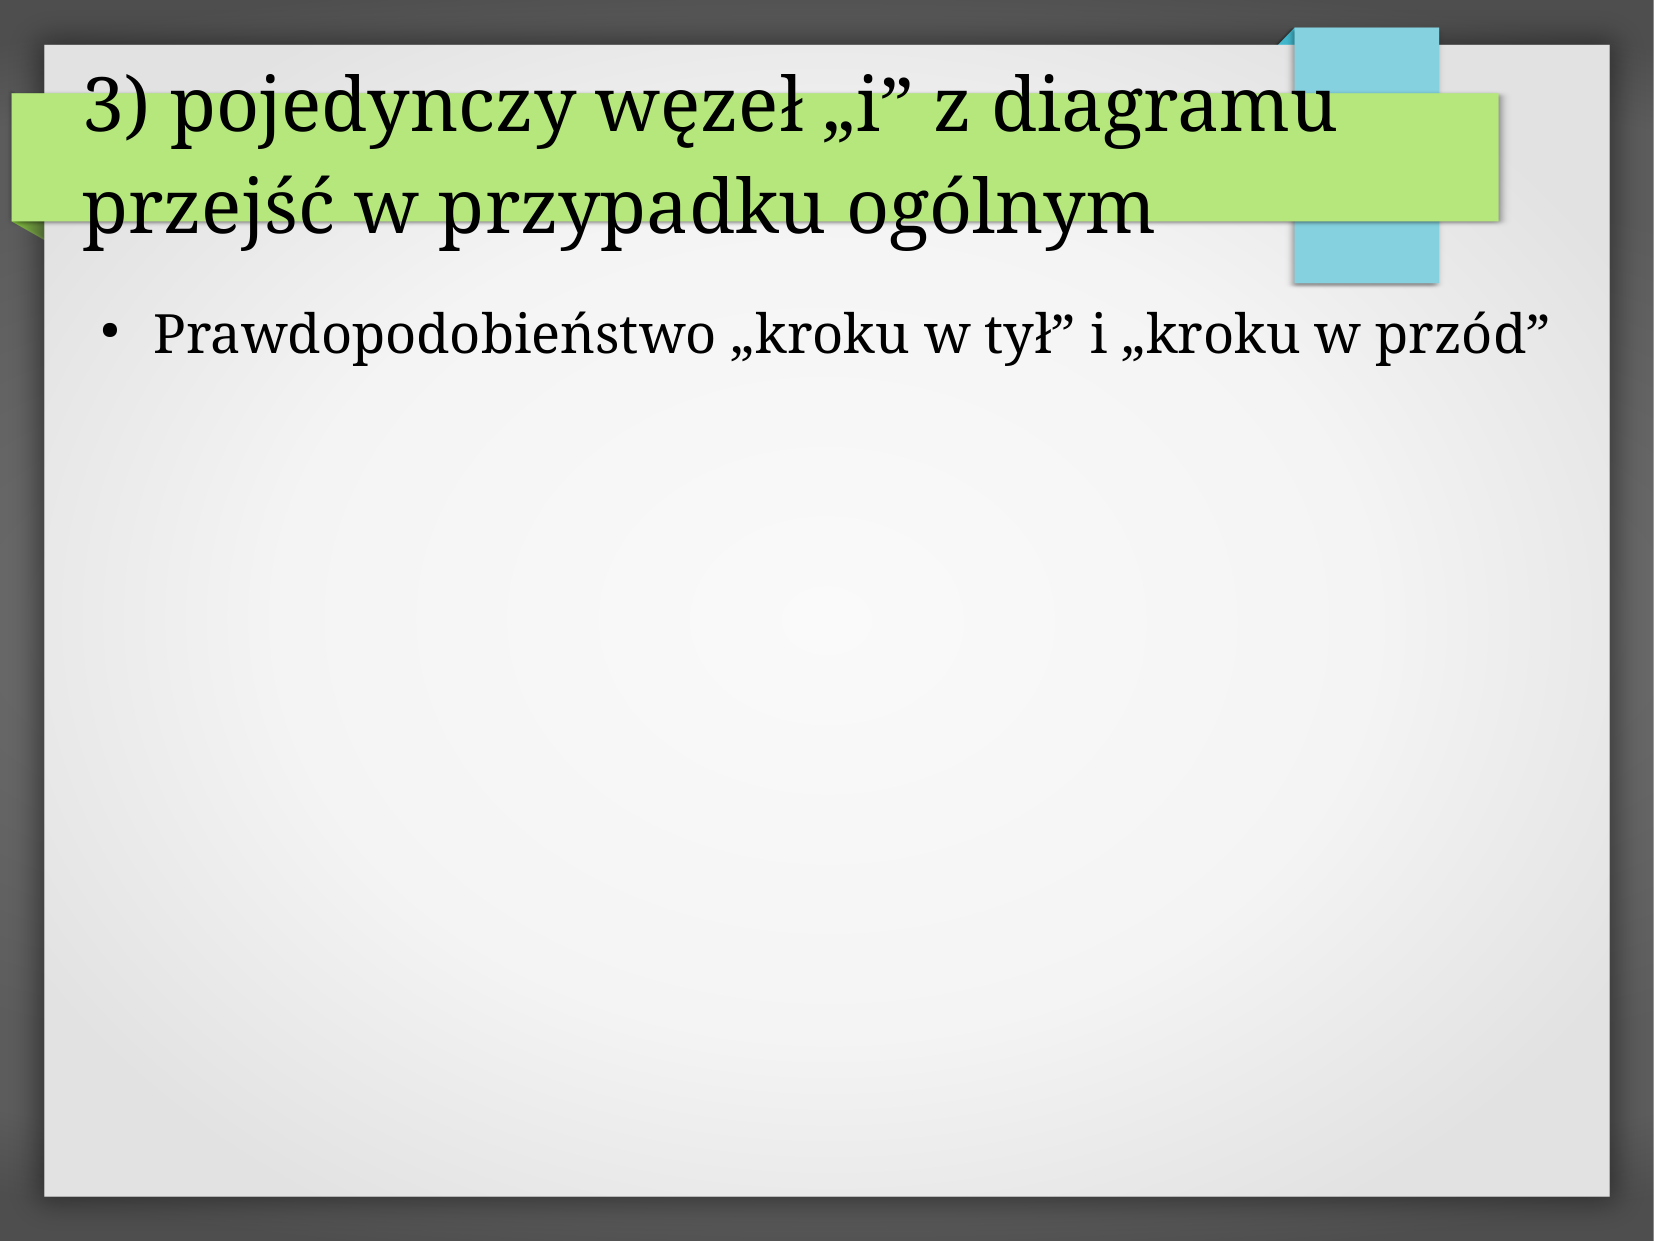

# 3) pojedynczy węzeł „i” z diagramu przejść w przypadku ogólnym
Prawdopodobieństwo „kroku w tył” i „kroku w przód”